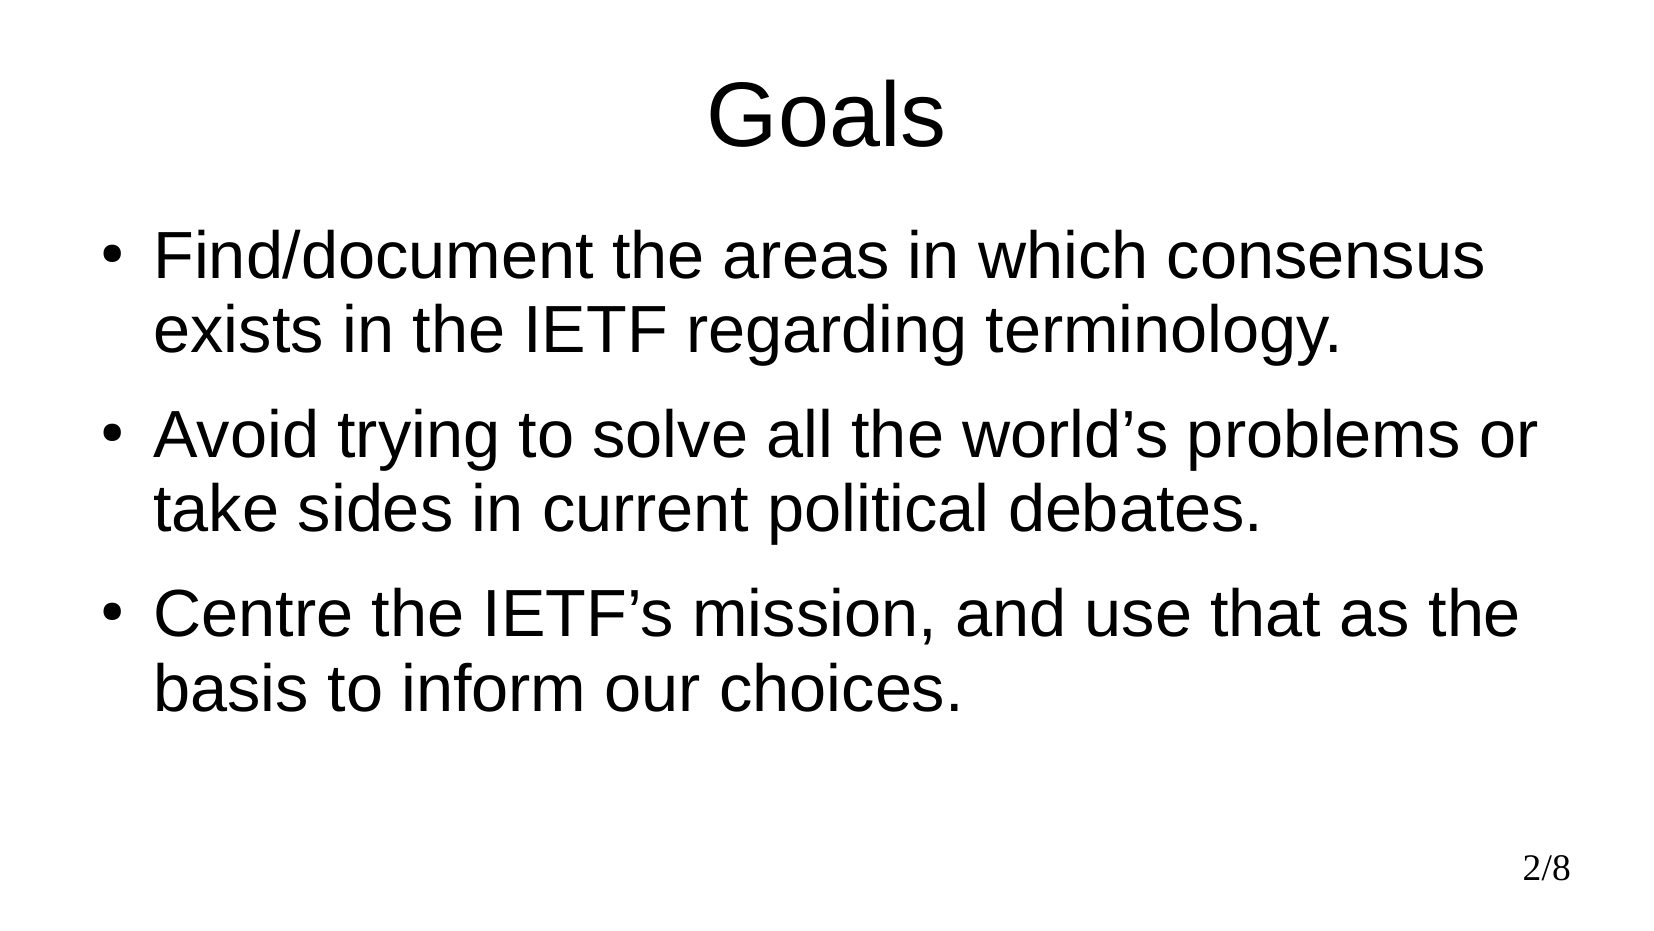

# Goals
Find/document the areas in which consensus exists in the IETF regarding terminology.
Avoid trying to solve all the world’s problems or take sides in current political debates.
Centre the IETF’s mission, and use that as the basis to inform our choices.
2